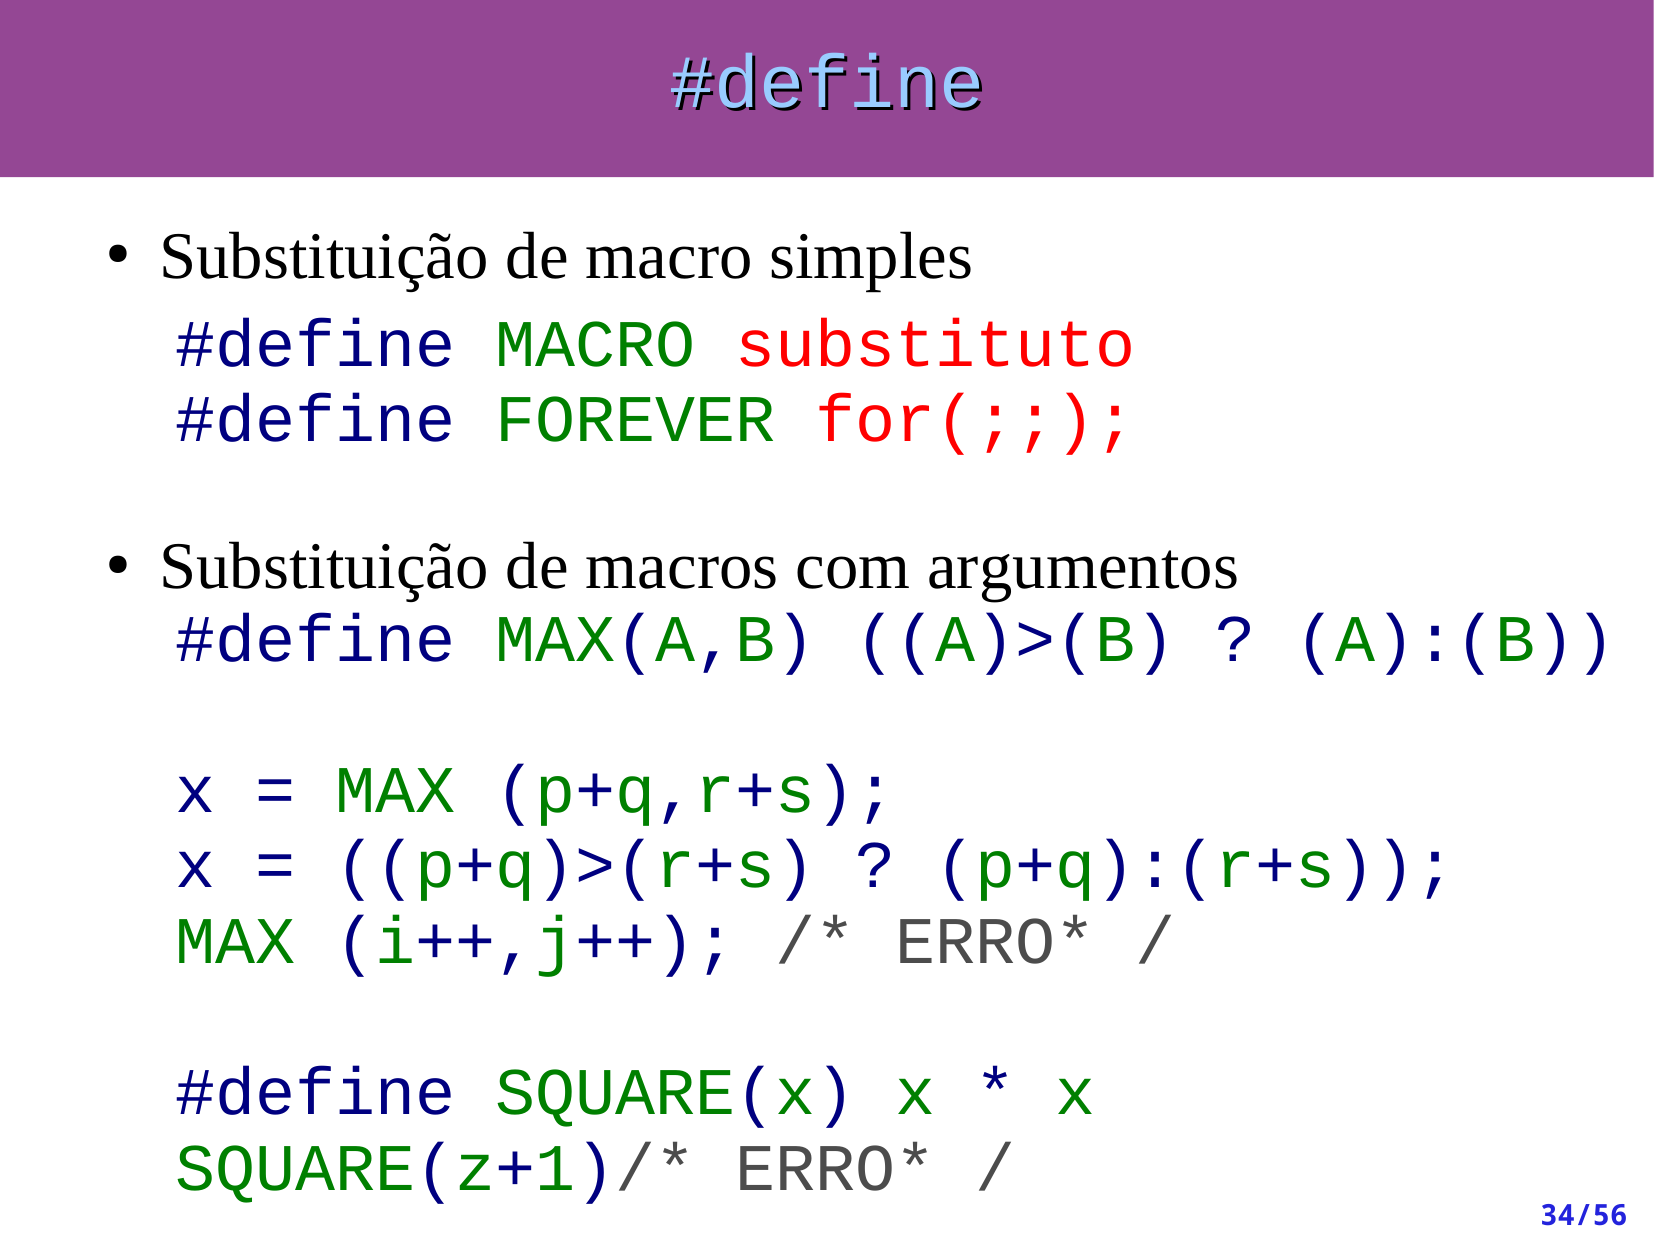

# #define
Substituição de macro simples
Substituição de macros com argumentos
#define MACRO substituto
#define FOREVER for(;;);
#define MAX(A,B) ((A)>(B) ? (A):(B))
x = MAX (p+q,r+s);
x = ((p+q)>(r+s) ? (p+q):(r+s));
MAX (i++,j++); /* ERRO* /
#define SQUARE(x) x * x
SQUARE(z+1)/* ERRO* /
34